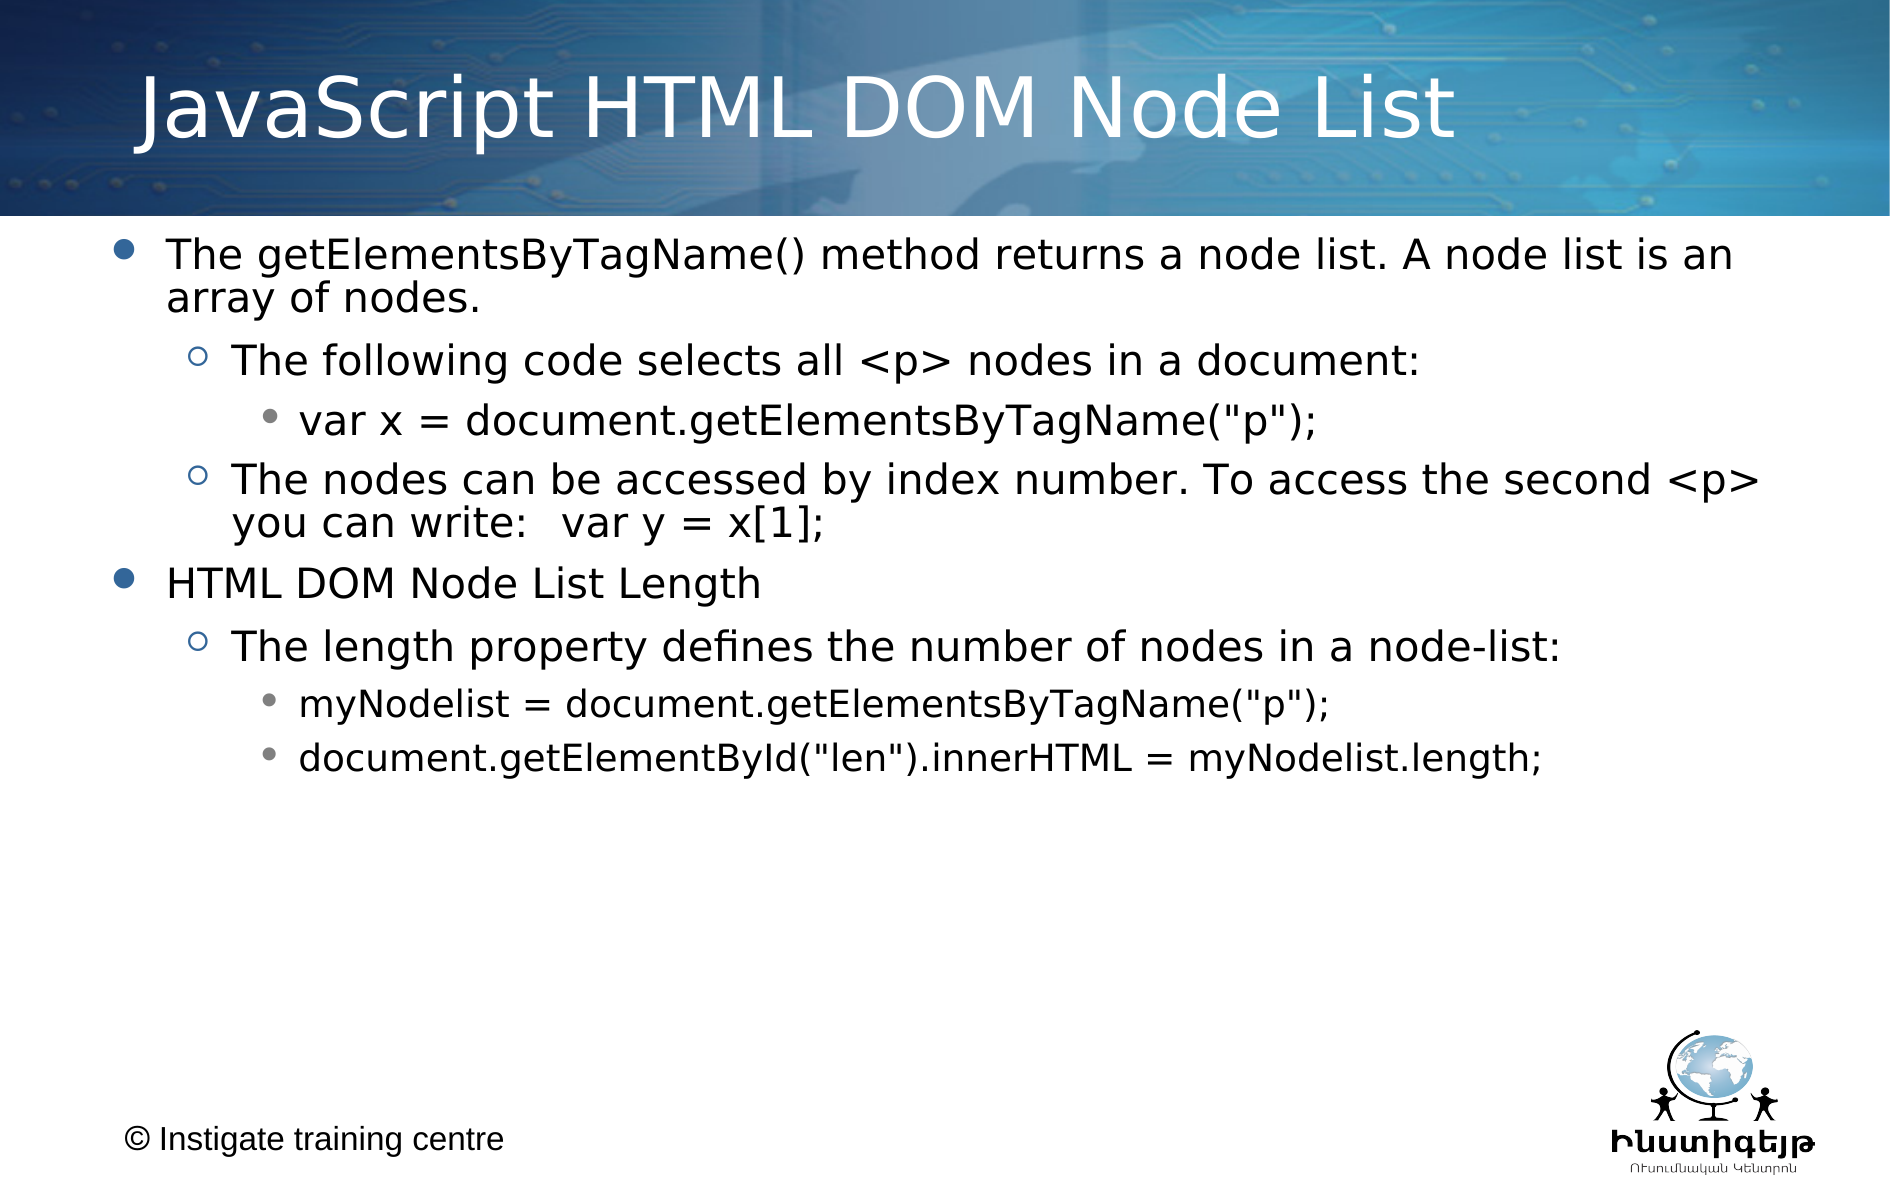

JavaScript HTML DOM Node List
# The getElementsByTagName() method returns a node list. A node list is an array of nodes.
The following code selects all <p> nodes in a document:
var x = document.getElementsByTagName("p");
The nodes can be accessed by index number. To access the second <p> you can write:	var y = x[1];
HTML DOM Node List Length
The length property defines the number of nodes in a node-list:
myNodelist = document.getElementsByTagName("p");
document.getElementById("len").innerHTML = myNodelist.length;